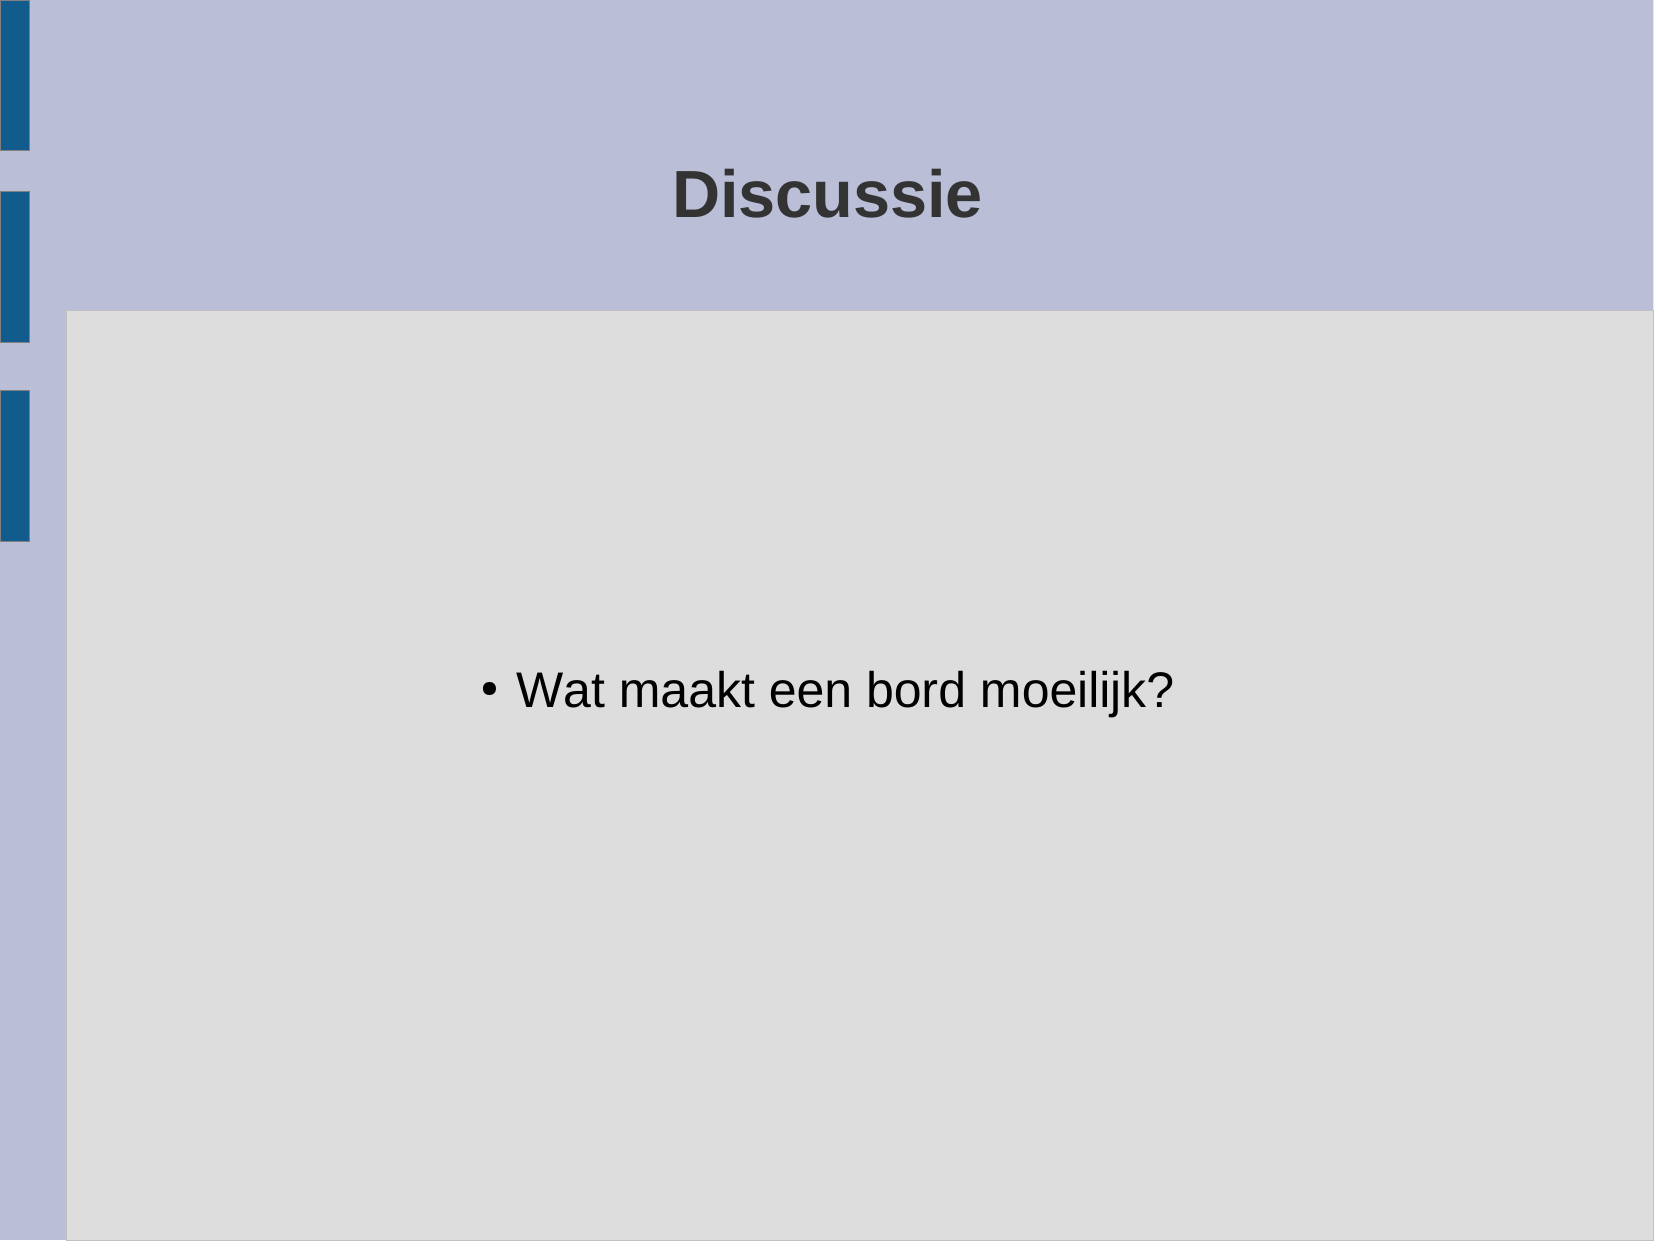

# Discussie
Wat maakt een bord moeilijk?